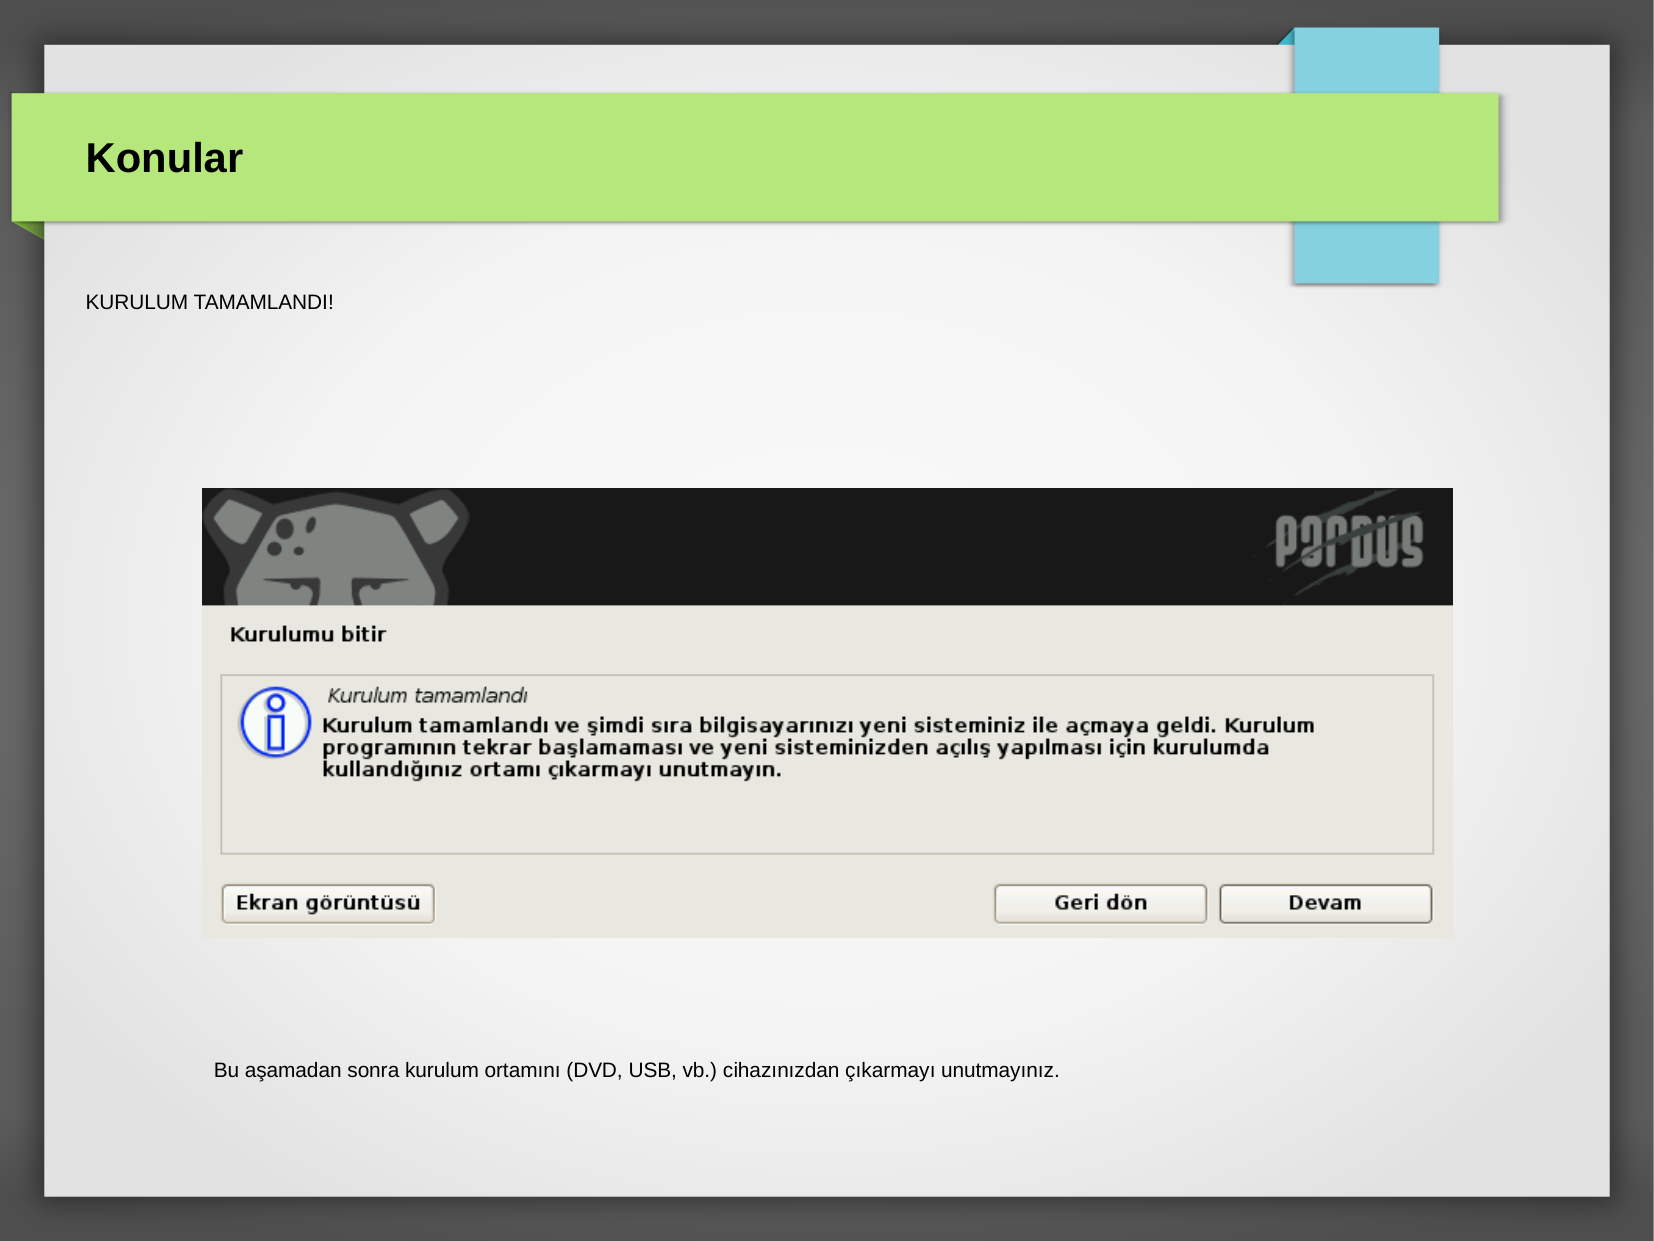

Konular
KURULUM TAMAMLANDI!
Bu aşamadan sonra kurulum ortamını (DVD, USB, vb.) cihazınızdan çıkarmayı unutmayınız.